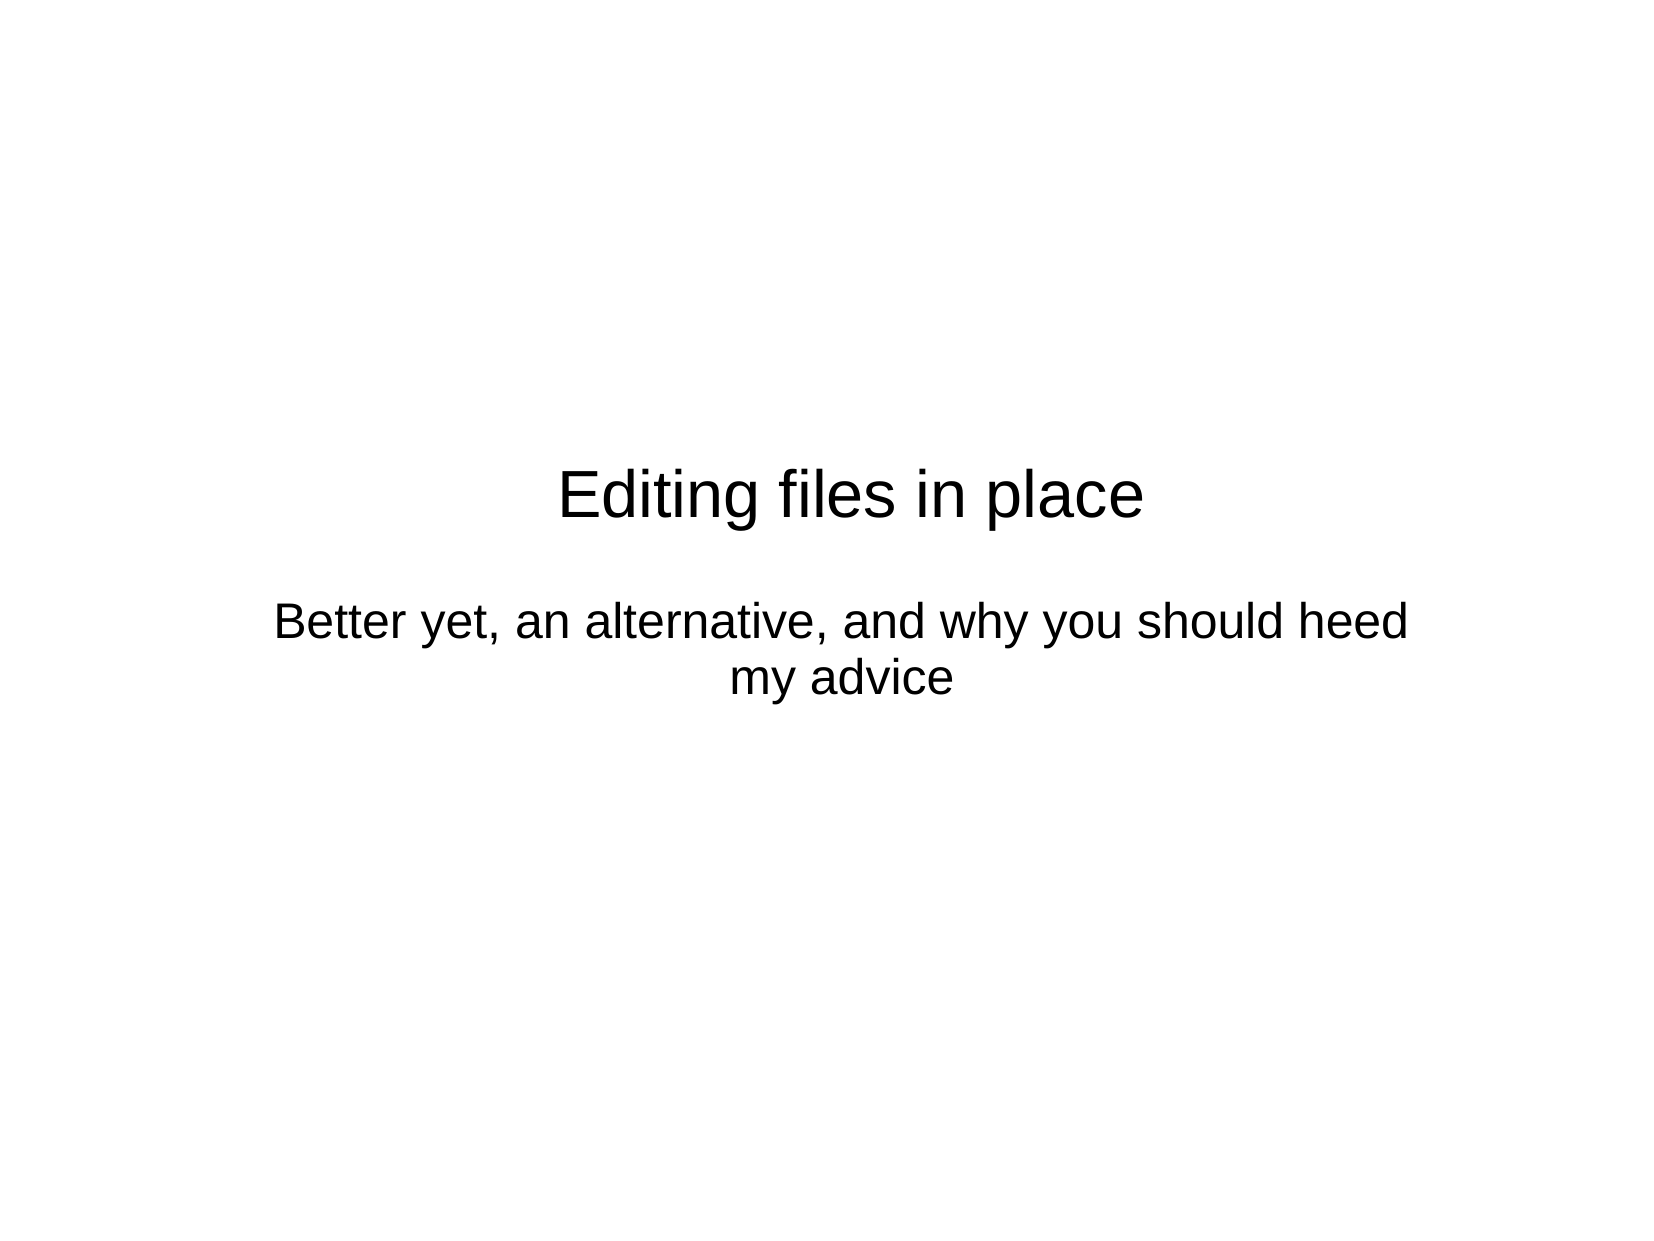

Editing files in place
Better yet, an alternative, and why you should heed
my advice